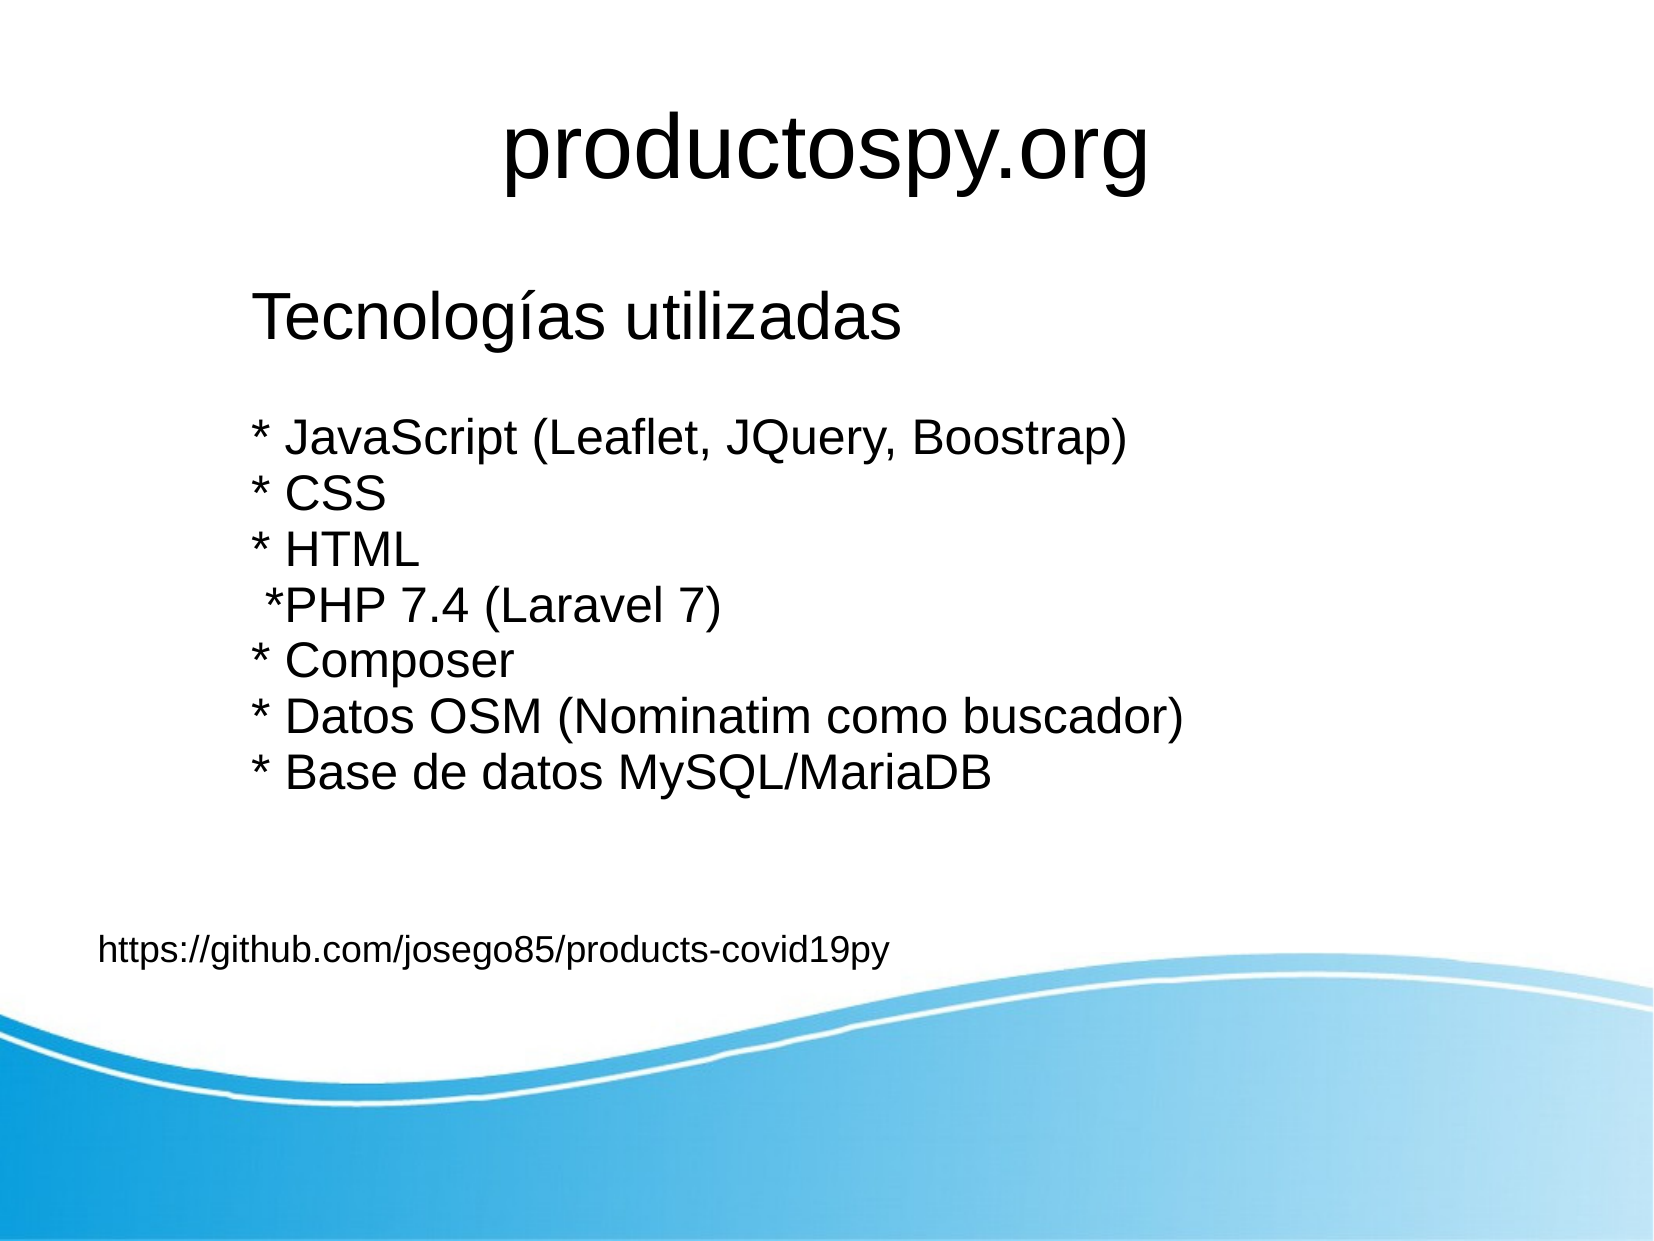

# productospy.org
Tecnologías utilizadas
* JavaScript (Leaflet, JQuery, Boostrap)
* CSS
* HTML
 *PHP 7.4 (Laravel 7)
* Composer
* Datos OSM (Nominatim como buscador)
* Base de datos MySQL/MariaDB
https://github.com/josego85/products-covid19py